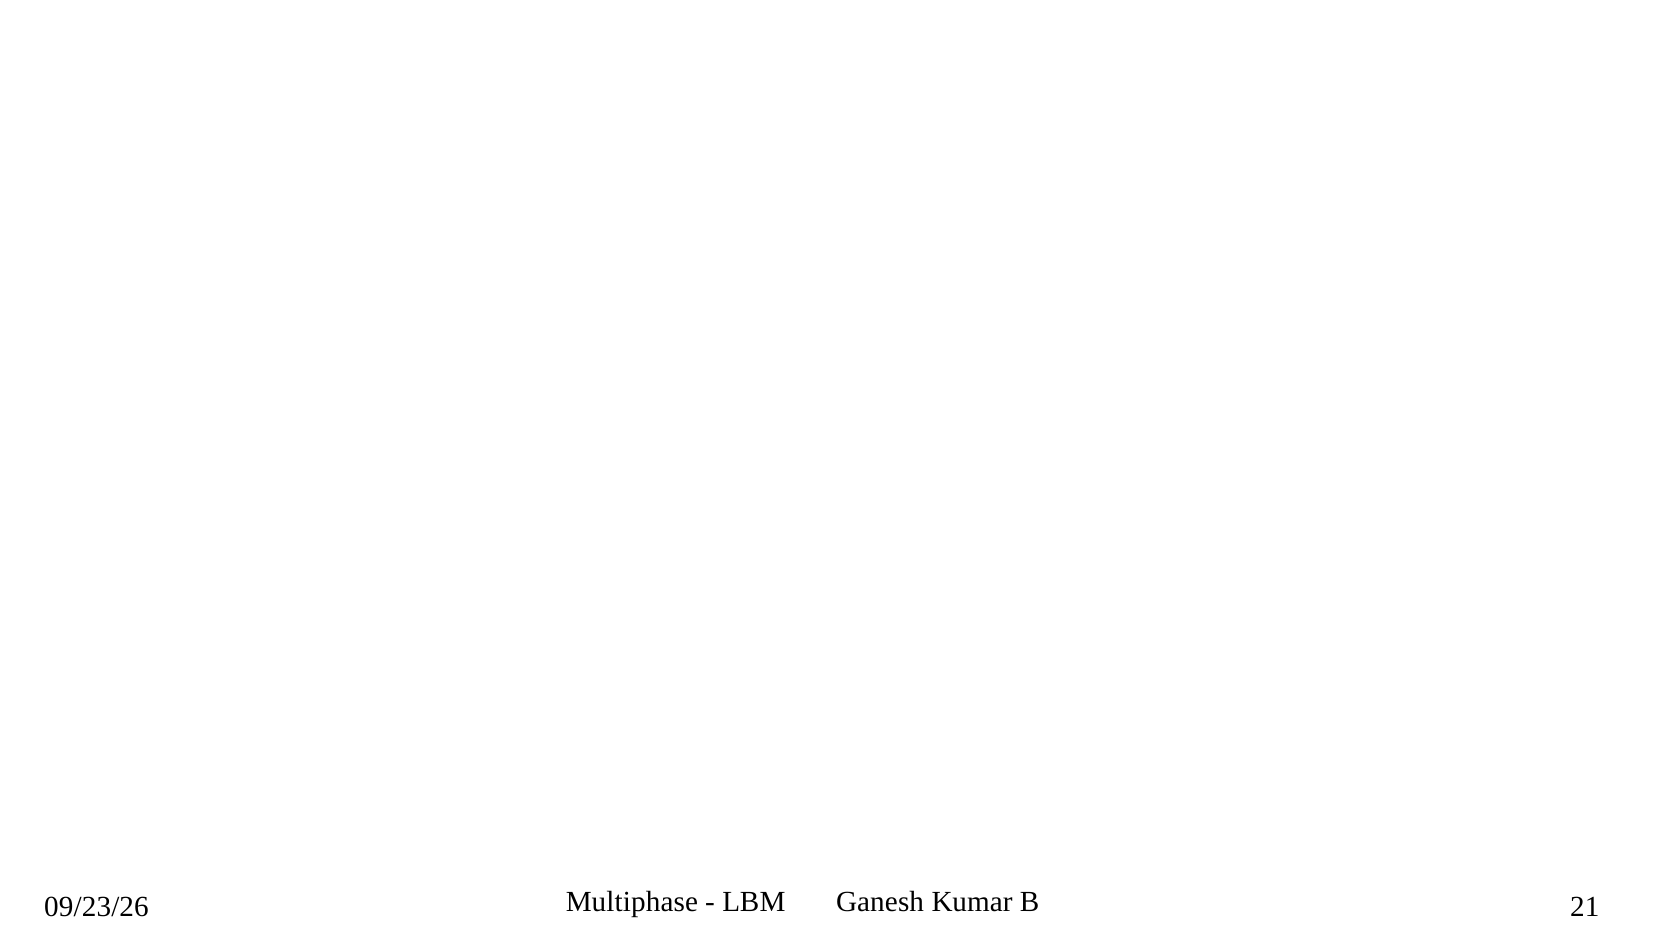

#
Multiphase - LBM Ganesh Kumar B
21